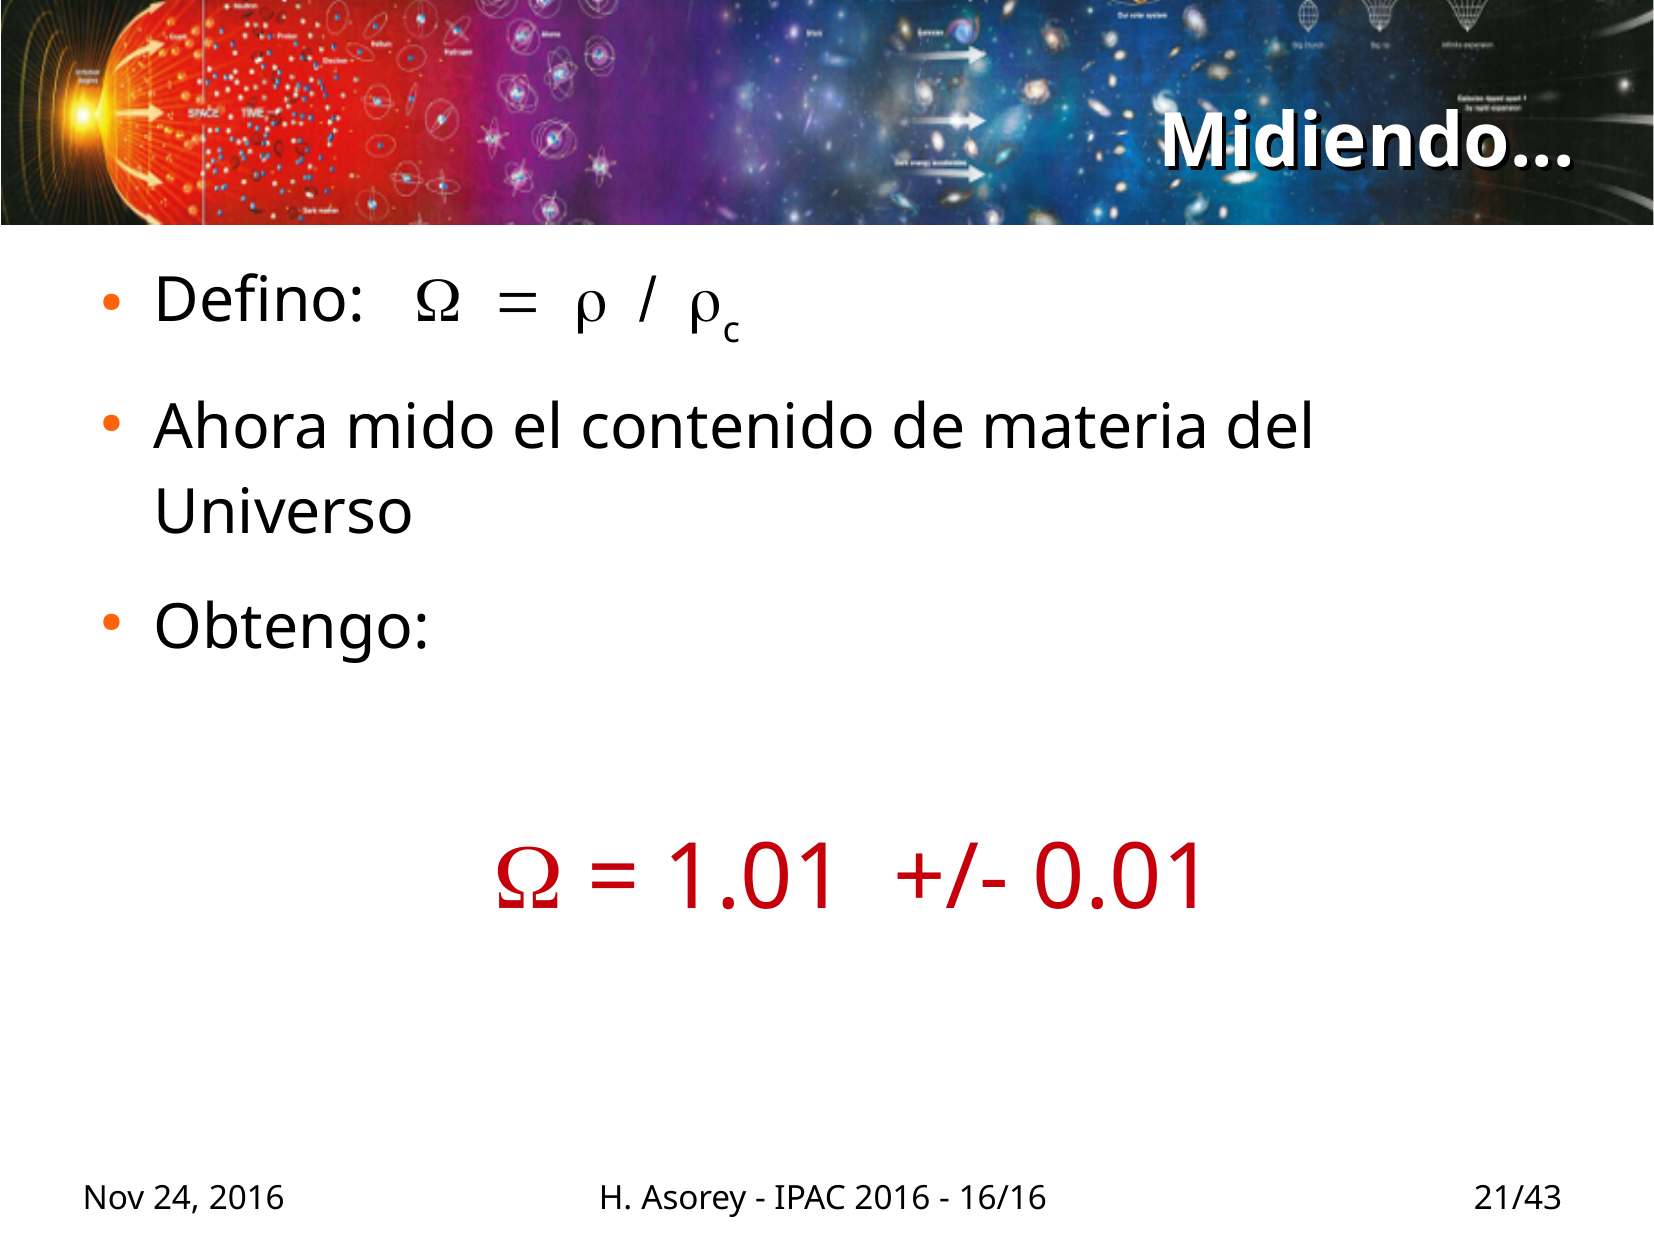

# Midiendo...
Defino: W = r / rc
Ahora mido el contenido de materia del Universo
Obtengo:
 W = 1.01 +/- 0.01
Nov 24, 2016
H. Asorey - IPAC 2016 - 16/16
21